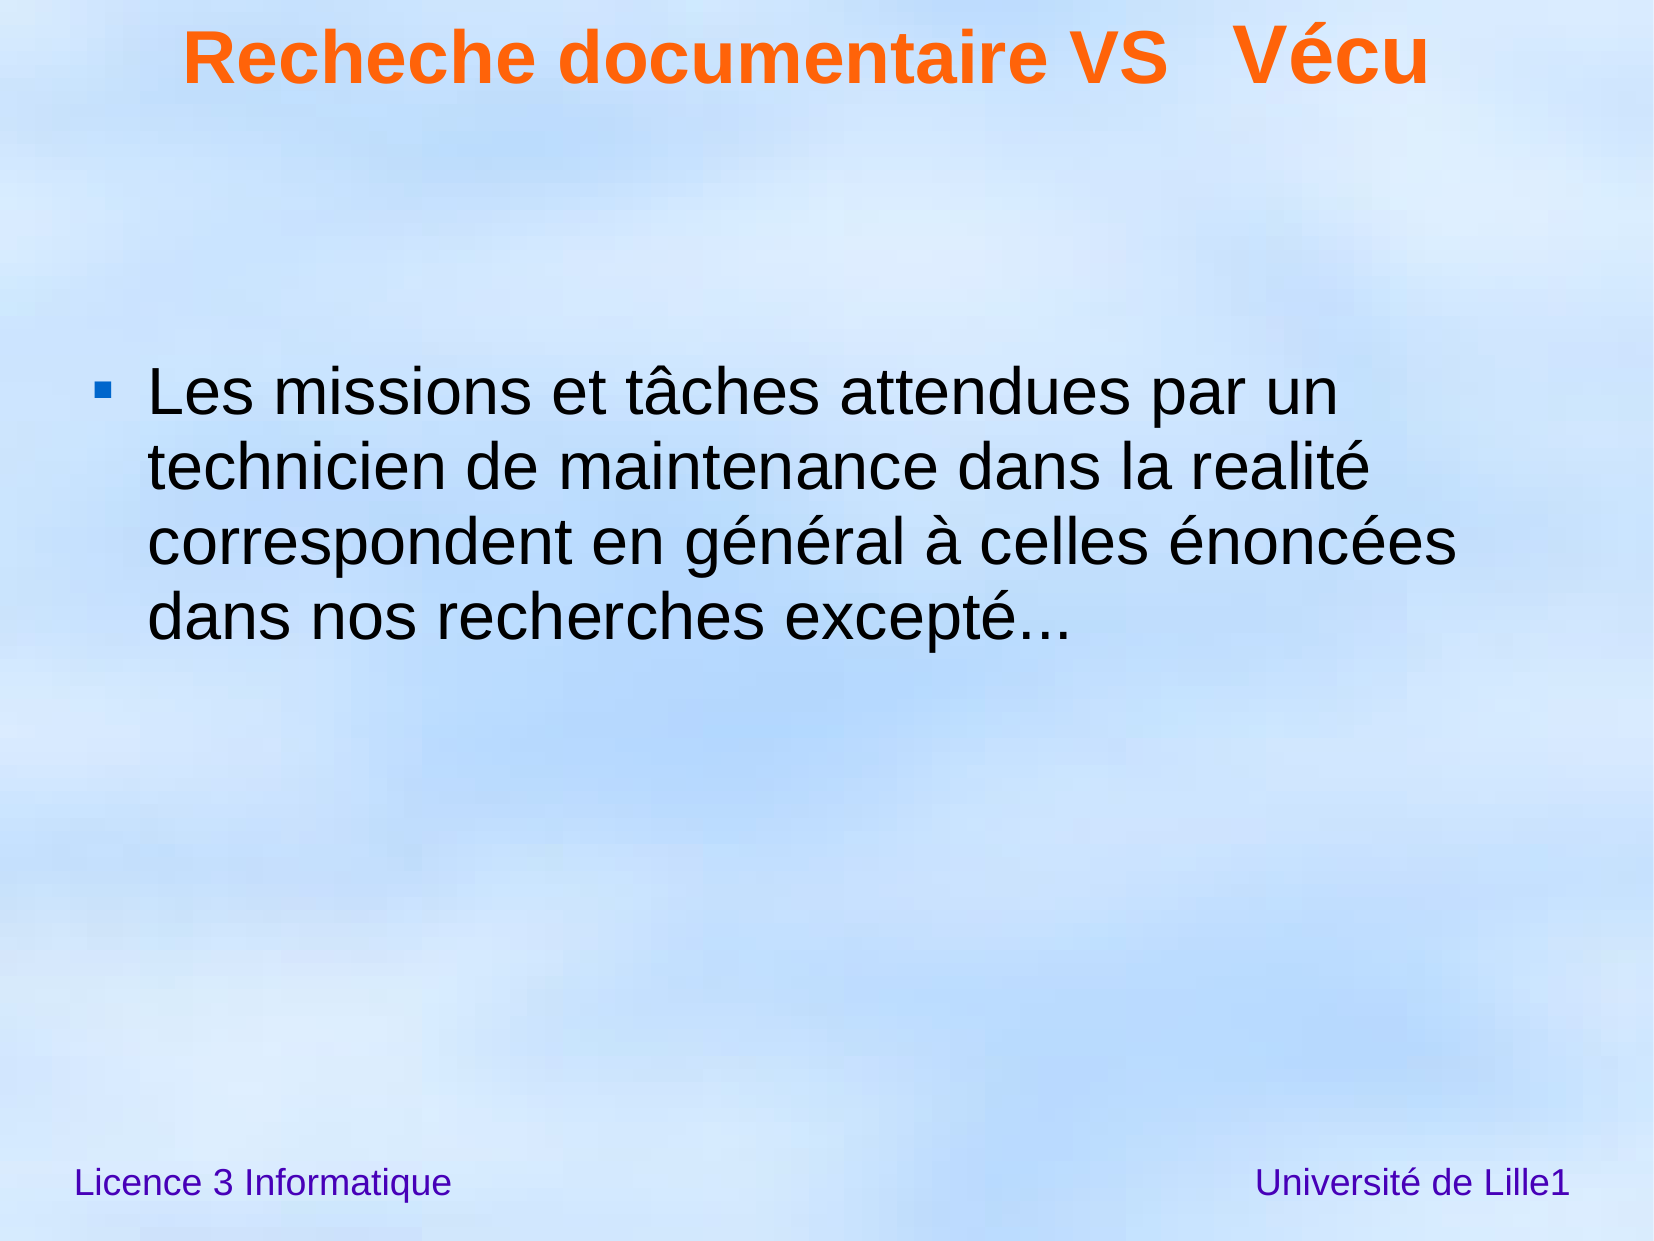

# Recheche documentaire VS Vécu
Les missions et tâches attendues par un technicien de maintenance dans la realité correspondent en général à celles énoncées dans nos recherches excepté...
Licence 3 Informatique 							 				Université de Lille1